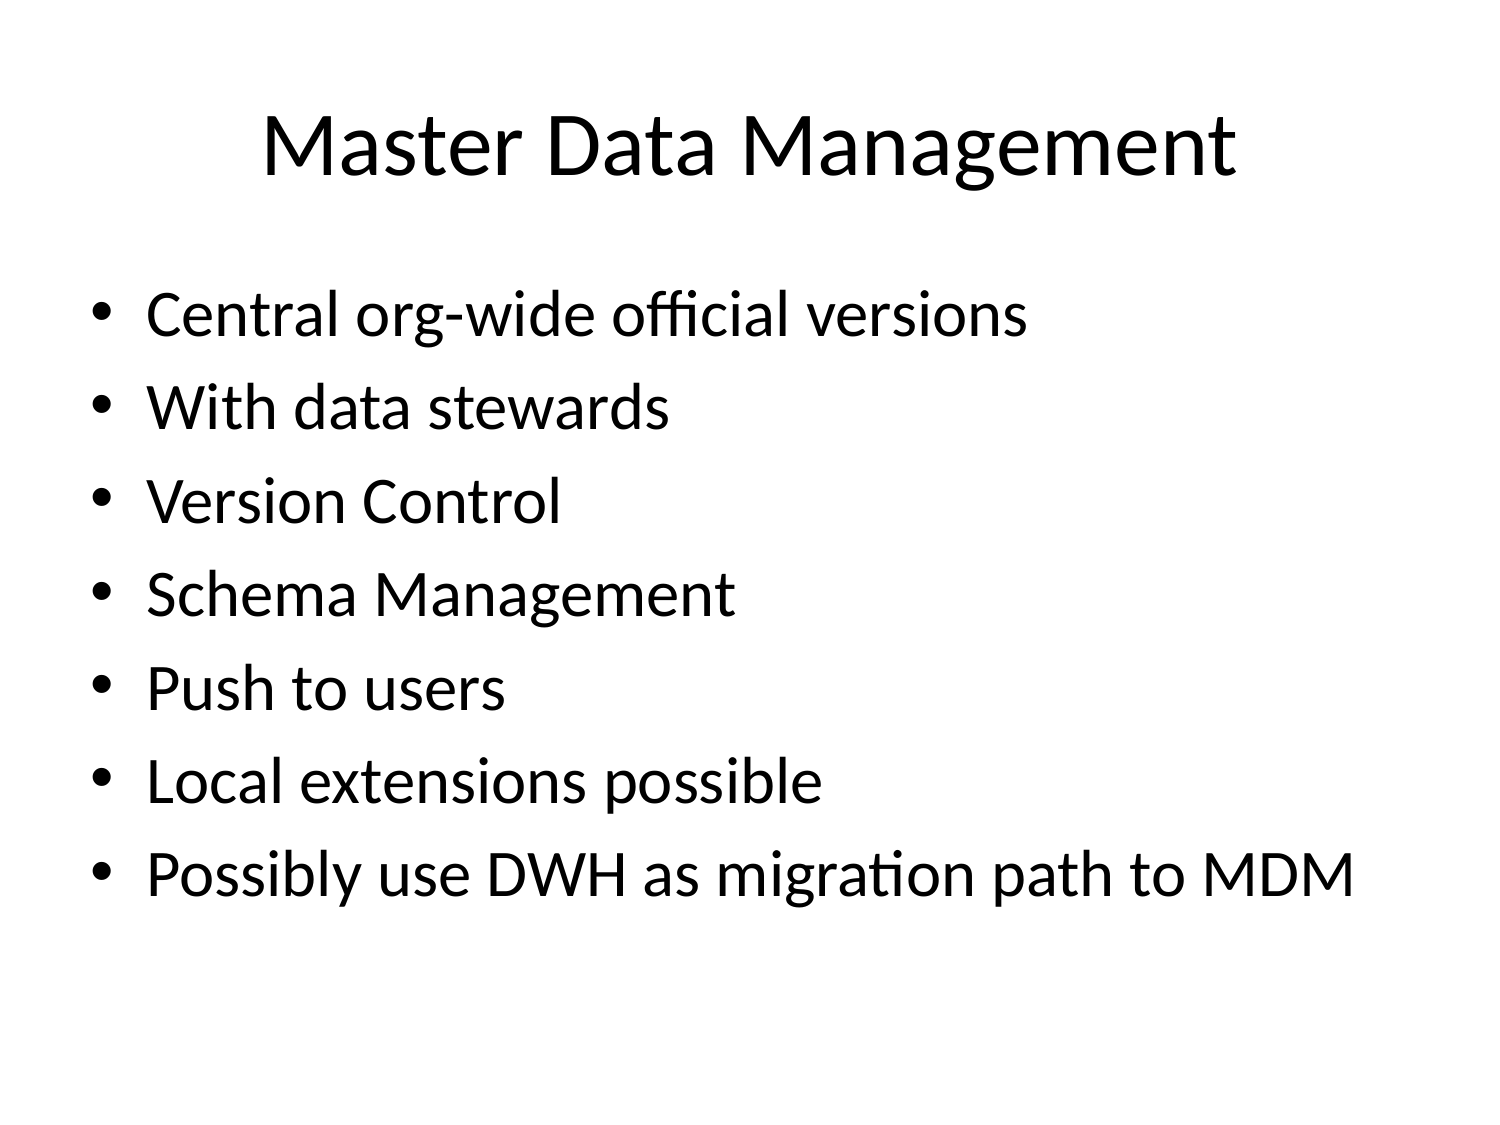

# Master Data Management
Central org-wide official versions
With data stewards
Version Control
Schema Management
Push to users
Local extensions possible
Possibly use DWH as migration path to MDM